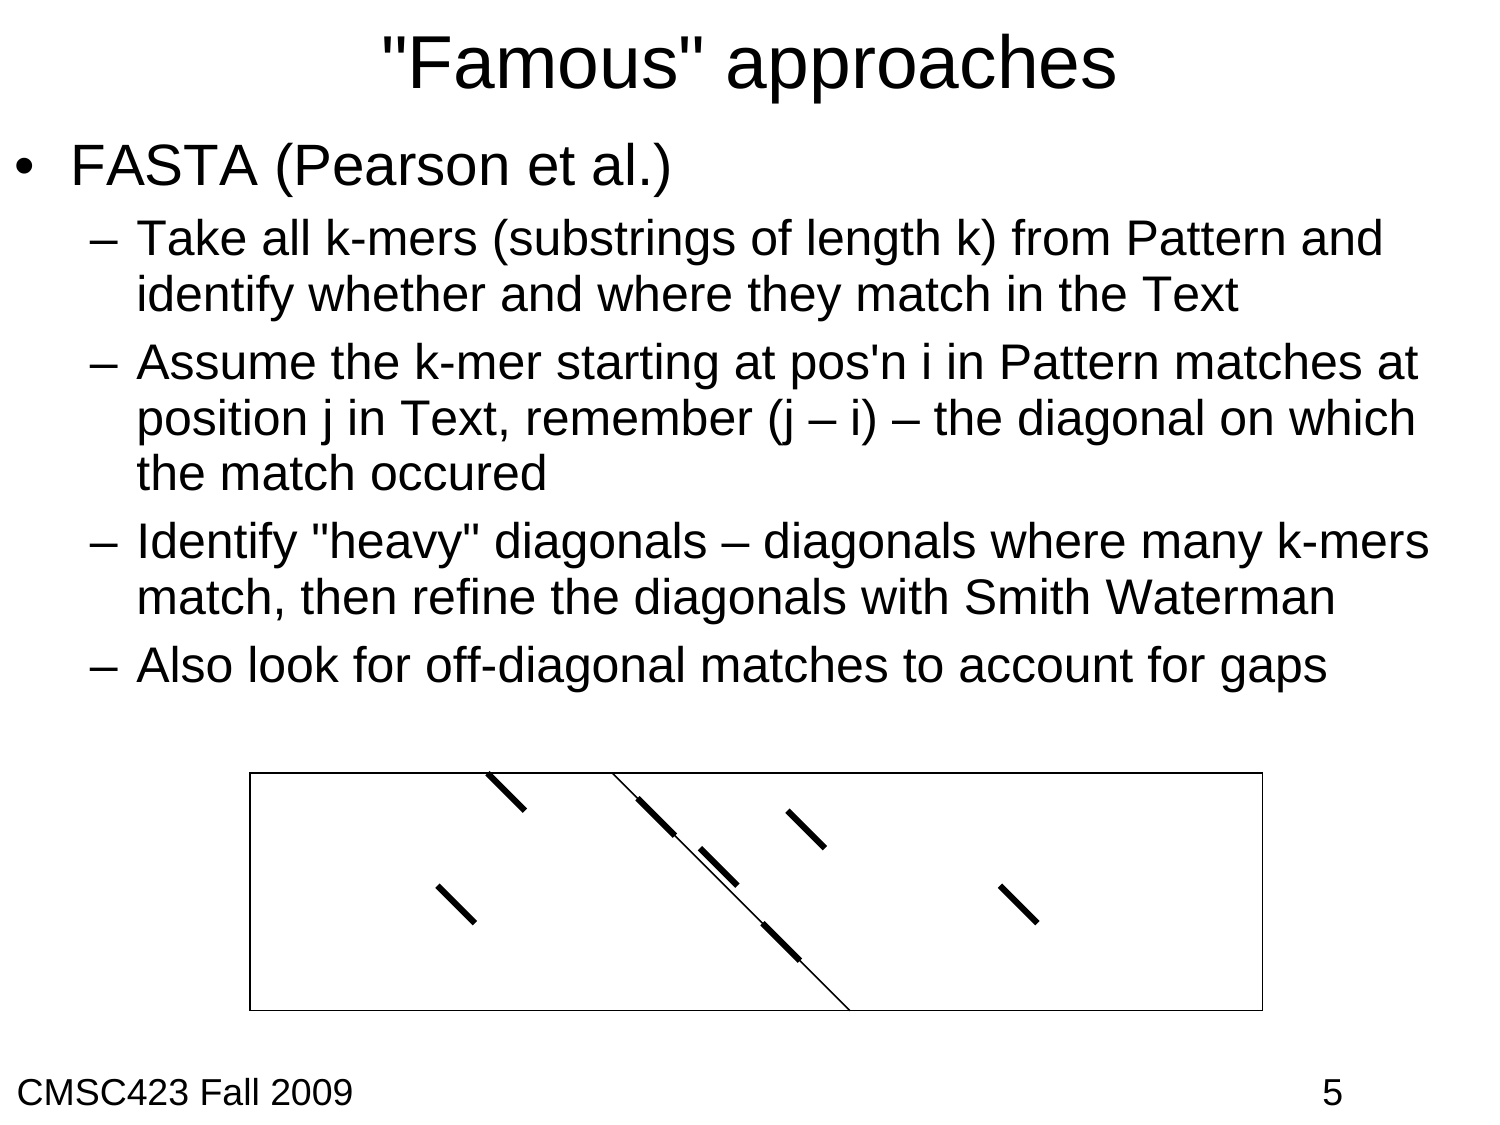

# "Famous" approaches
FASTA (Pearson et al.)
Take all k-mers (substrings of length k) from Pattern and identify whether and where they match in the Text
Assume the k-mer starting at pos'n i in Pattern matches at position j in Text, remember (j – i) – the diagonal on which the match occured
Identify "heavy" diagonals – diagonals where many k-mers match, then refine the diagonals with Smith Waterman
Also look for off-diagonal matches to account for gaps
CMSC423 Fall 2009
5